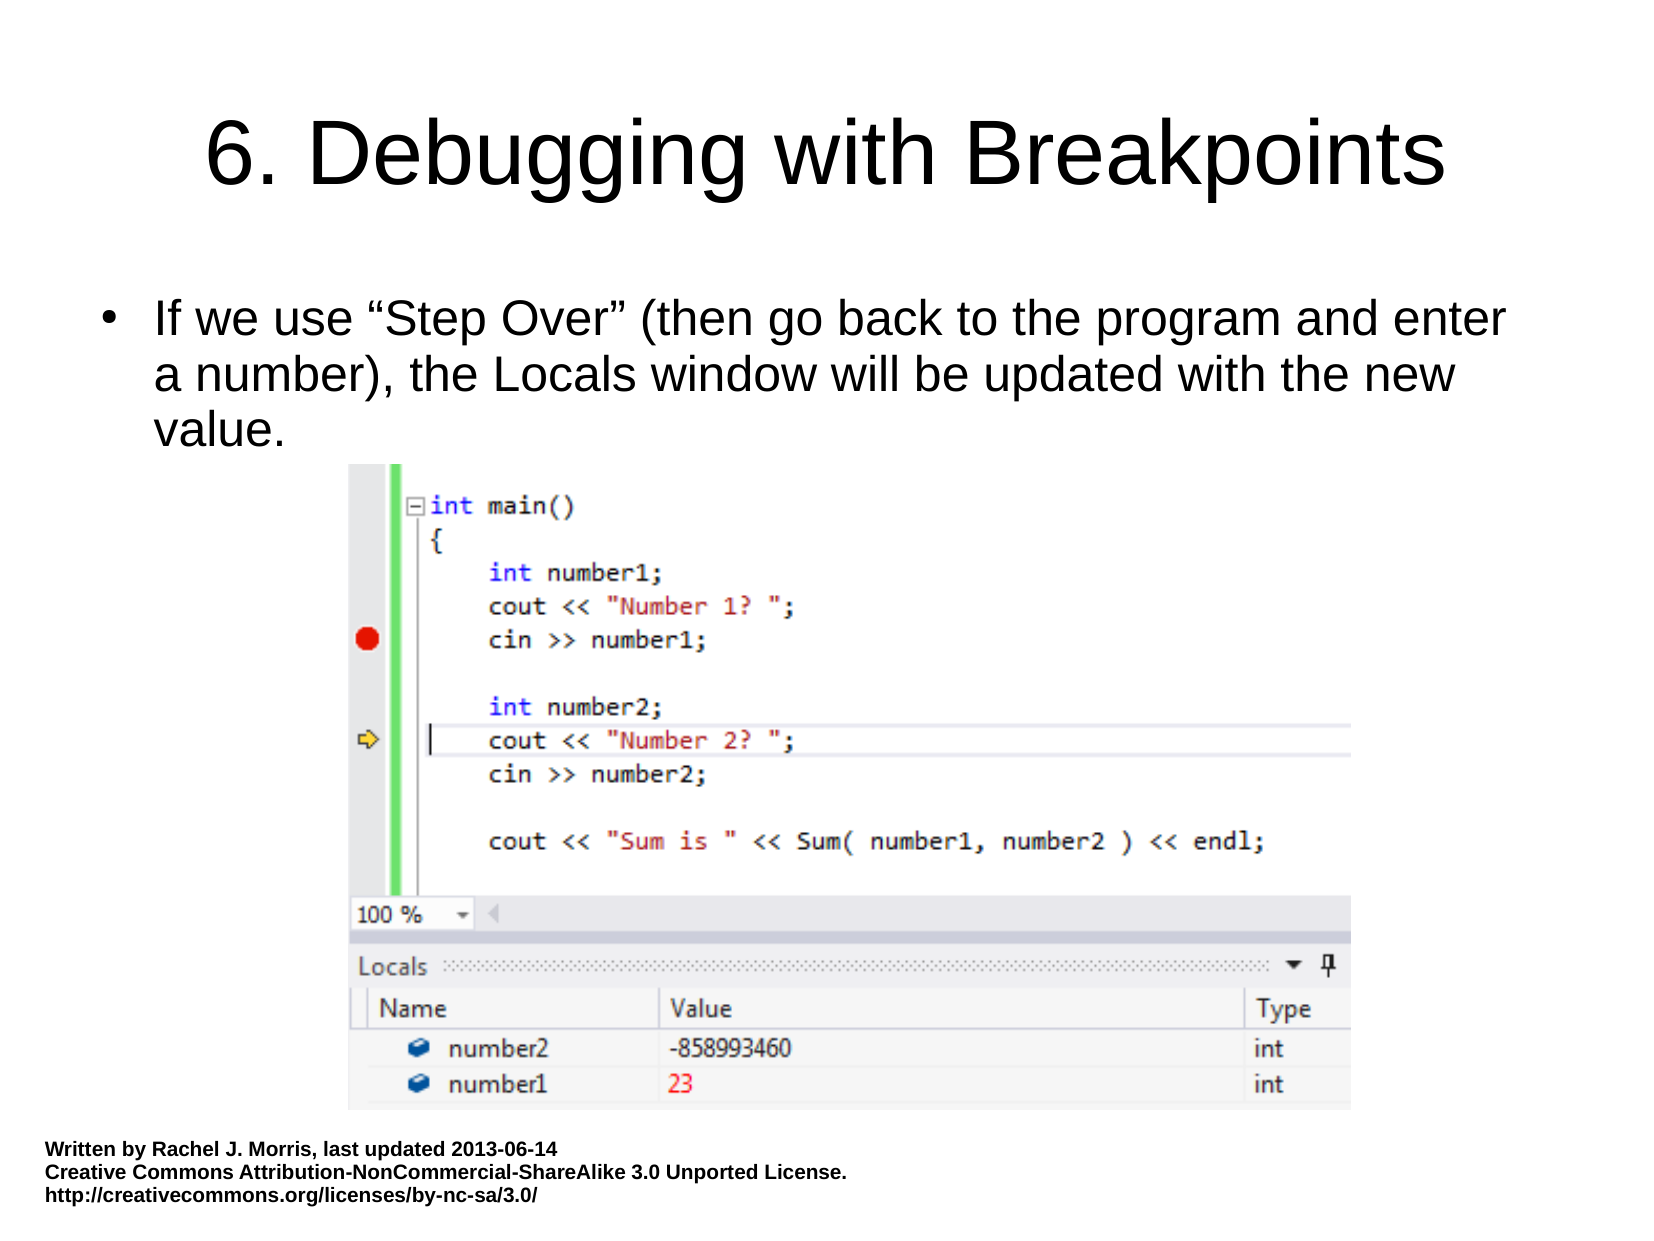

# 6. Debugging with Breakpoints
If we use “Step Over” (then go back to the program and enter a number), the Locals window will be updated with the new value.